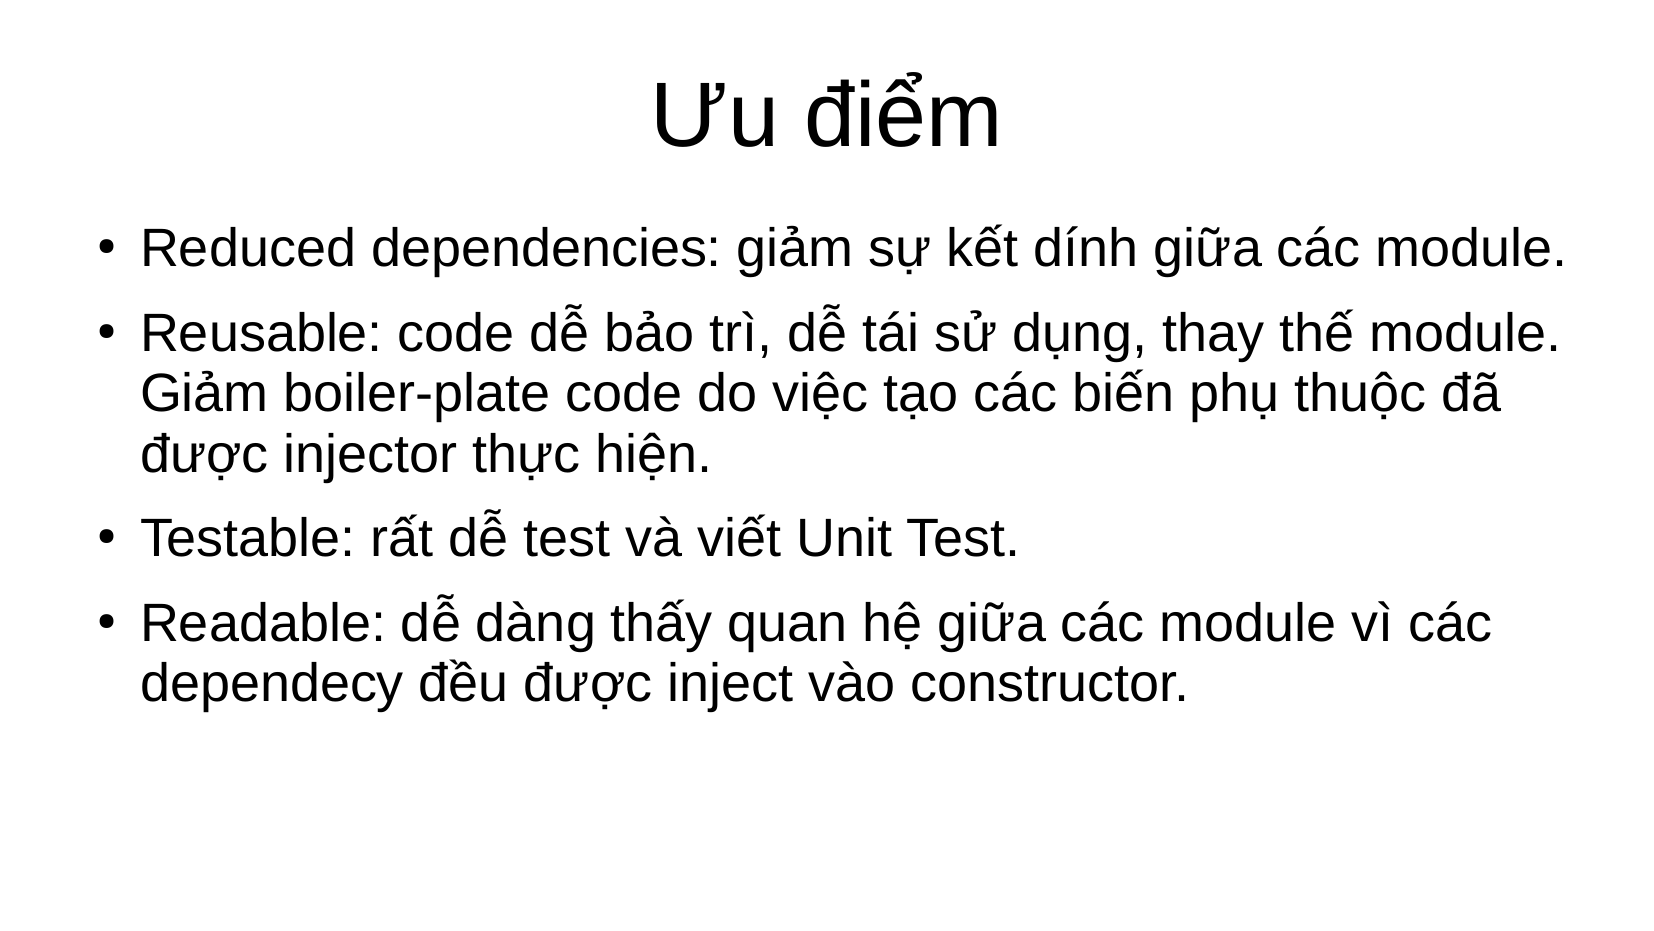

# Ưu điểm
Reduced dependencies: giảm sự kết dính giữa các module.
Reusable: code dễ bảo trì, dễ tái sử dụng, thay thế module. Giảm boiler-plate code do việc tạo các biến phụ thuộc đã được injector thực hiện.
Testable: rất dễ test và viết Unit Test.
Readable: dễ dàng thấy quan hệ giữa các module vì các dependecy đều được inject vào constructor.